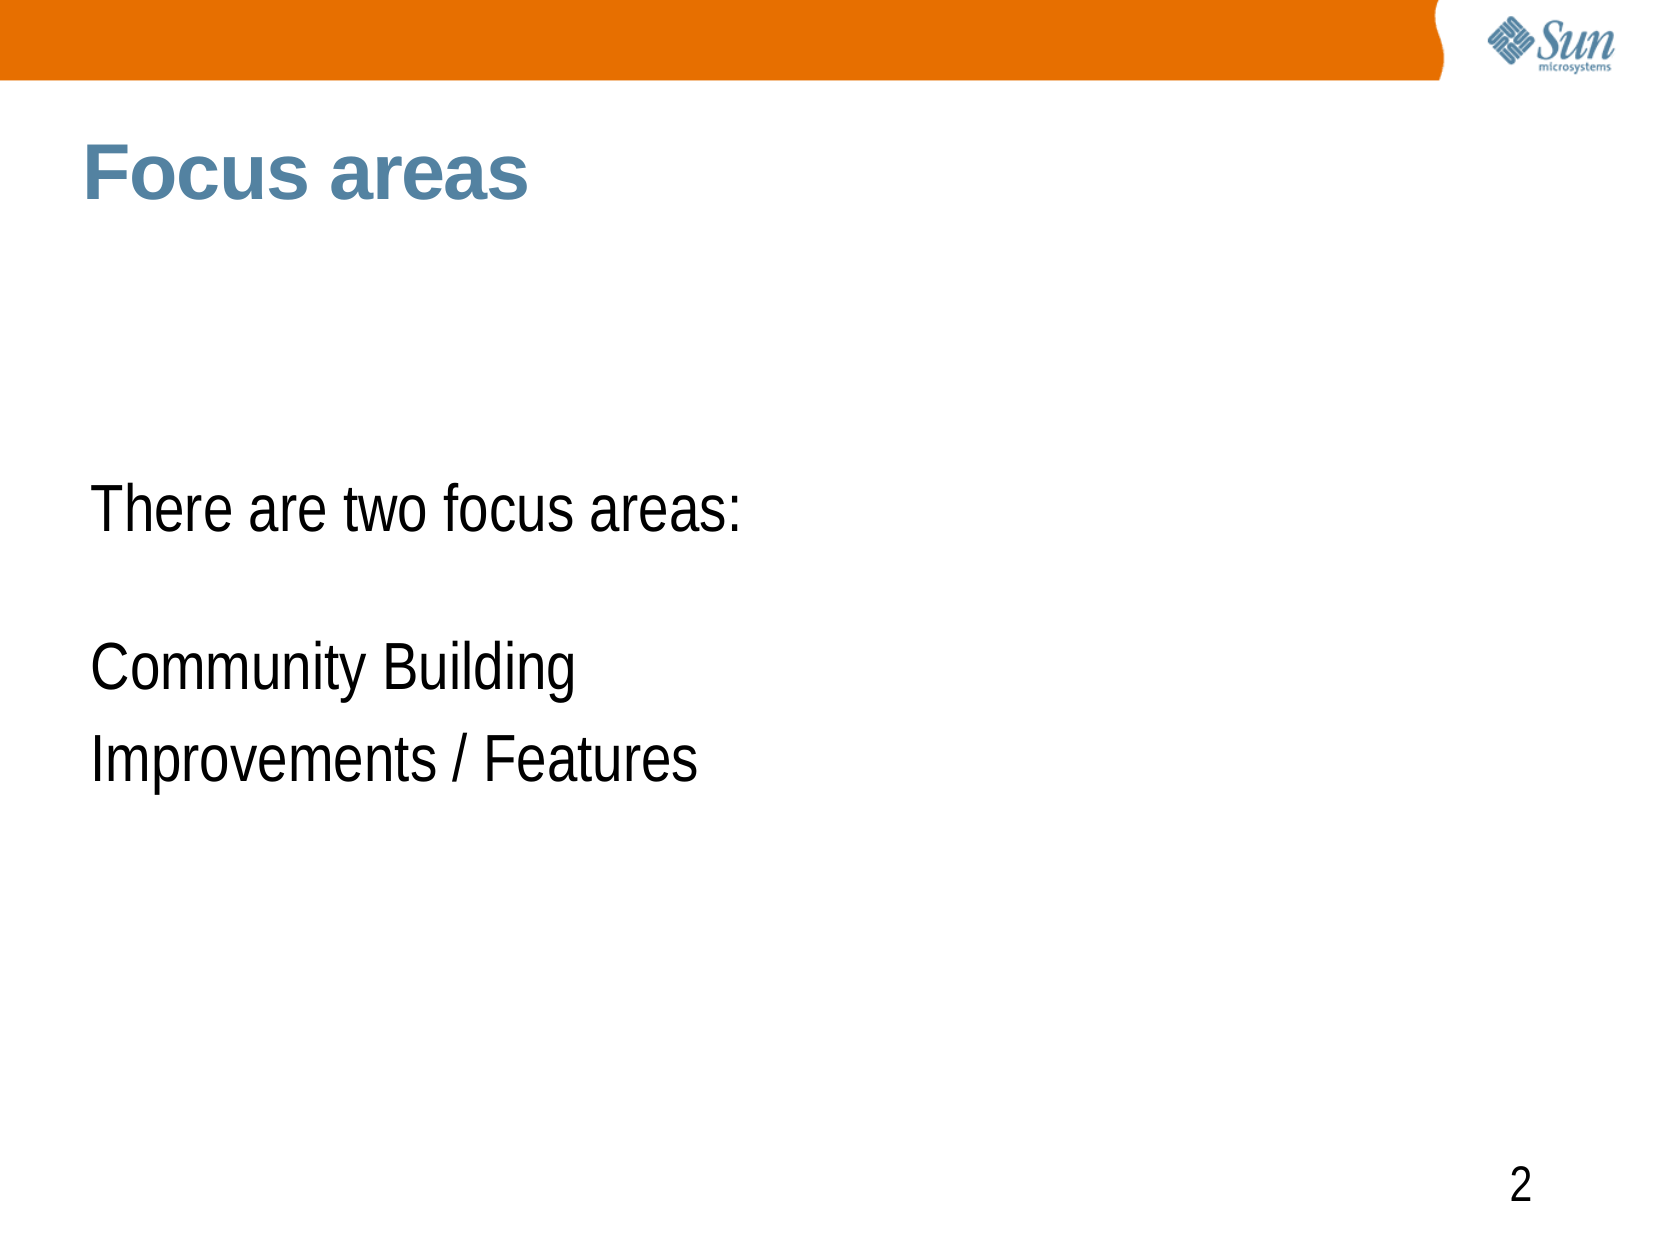

# Focus areas
There are two focus areas:
Community Building
Improvements / Features